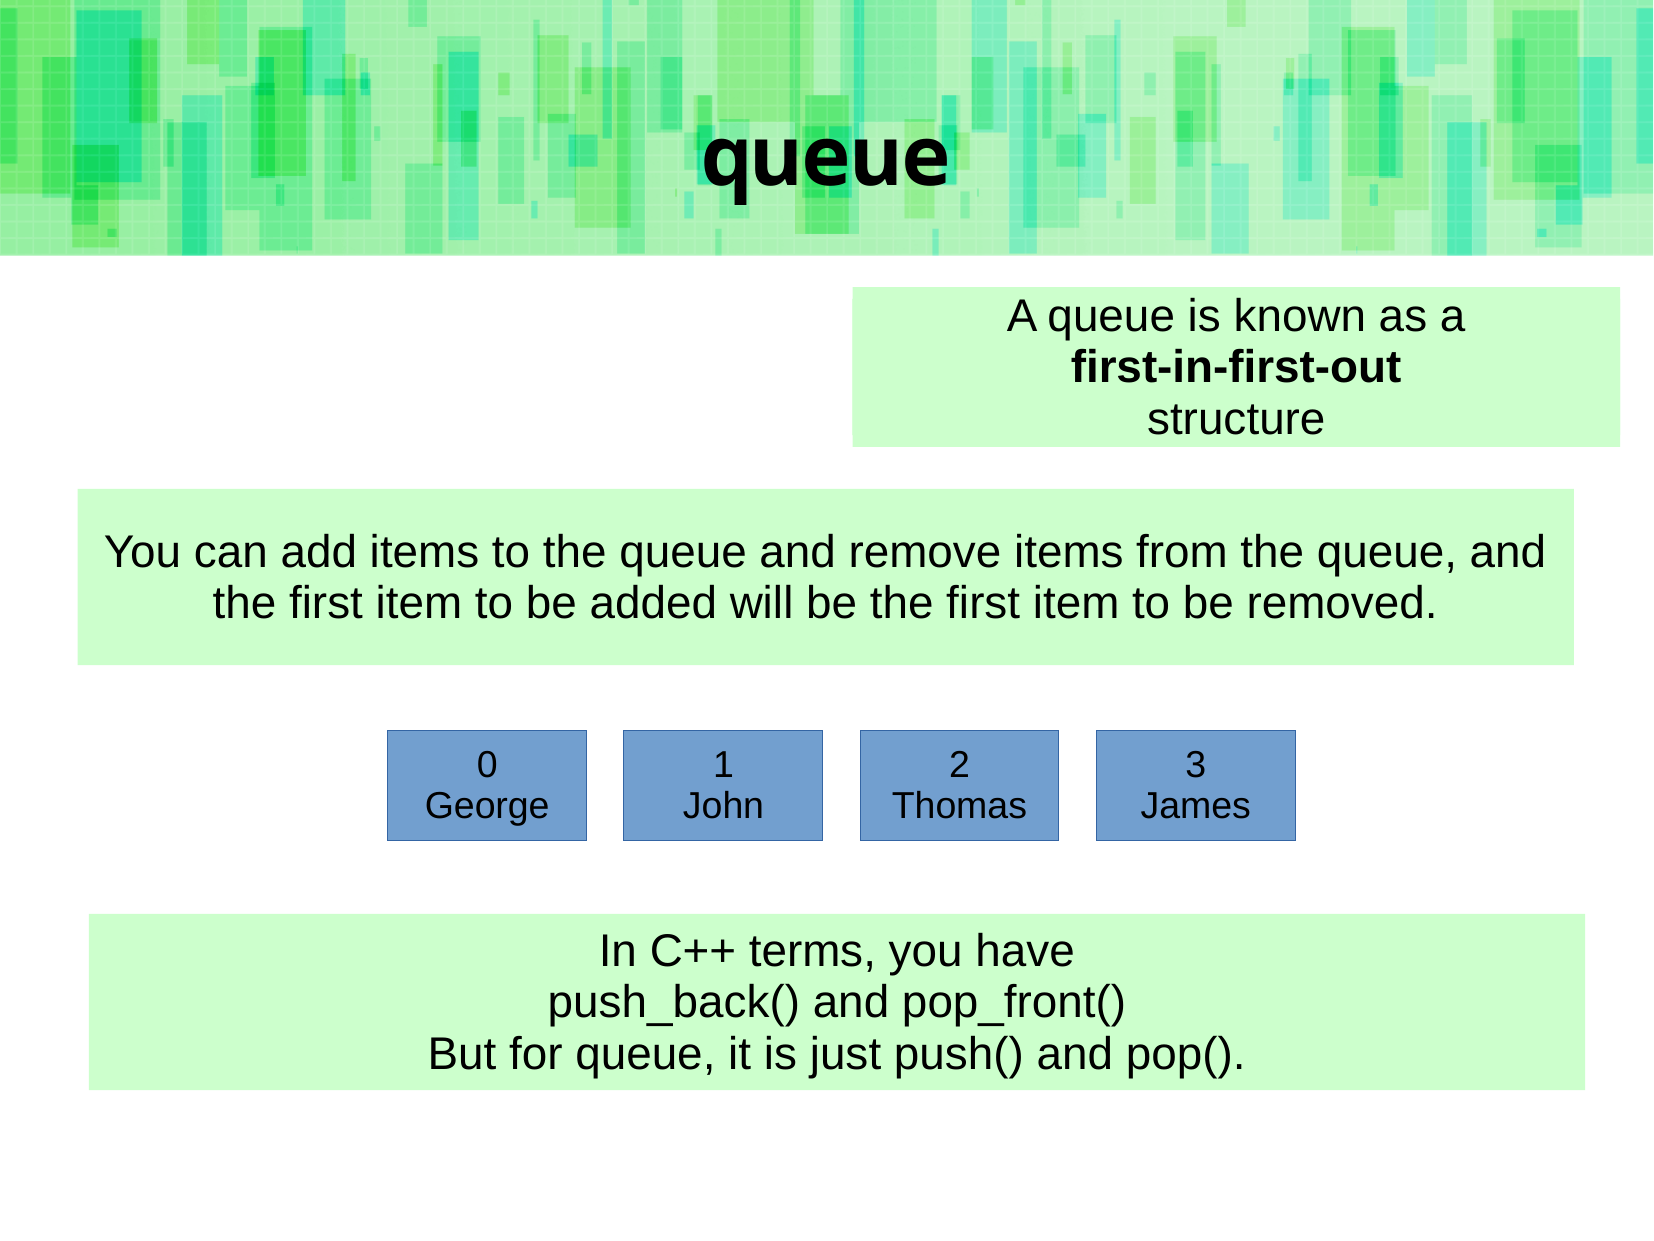

# queue
A queue is known as a
first-in-first-out
structure
To use a list, you will need to include the <list> library.
You can add items to the queue and remove items from the queue, and the first item to be added will be the first item to be removed.
0
George
1
John
2
Thomas
3
James
In C++ terms, you have
push_back() and pop_front()
But for queue, it is just push() and pop().